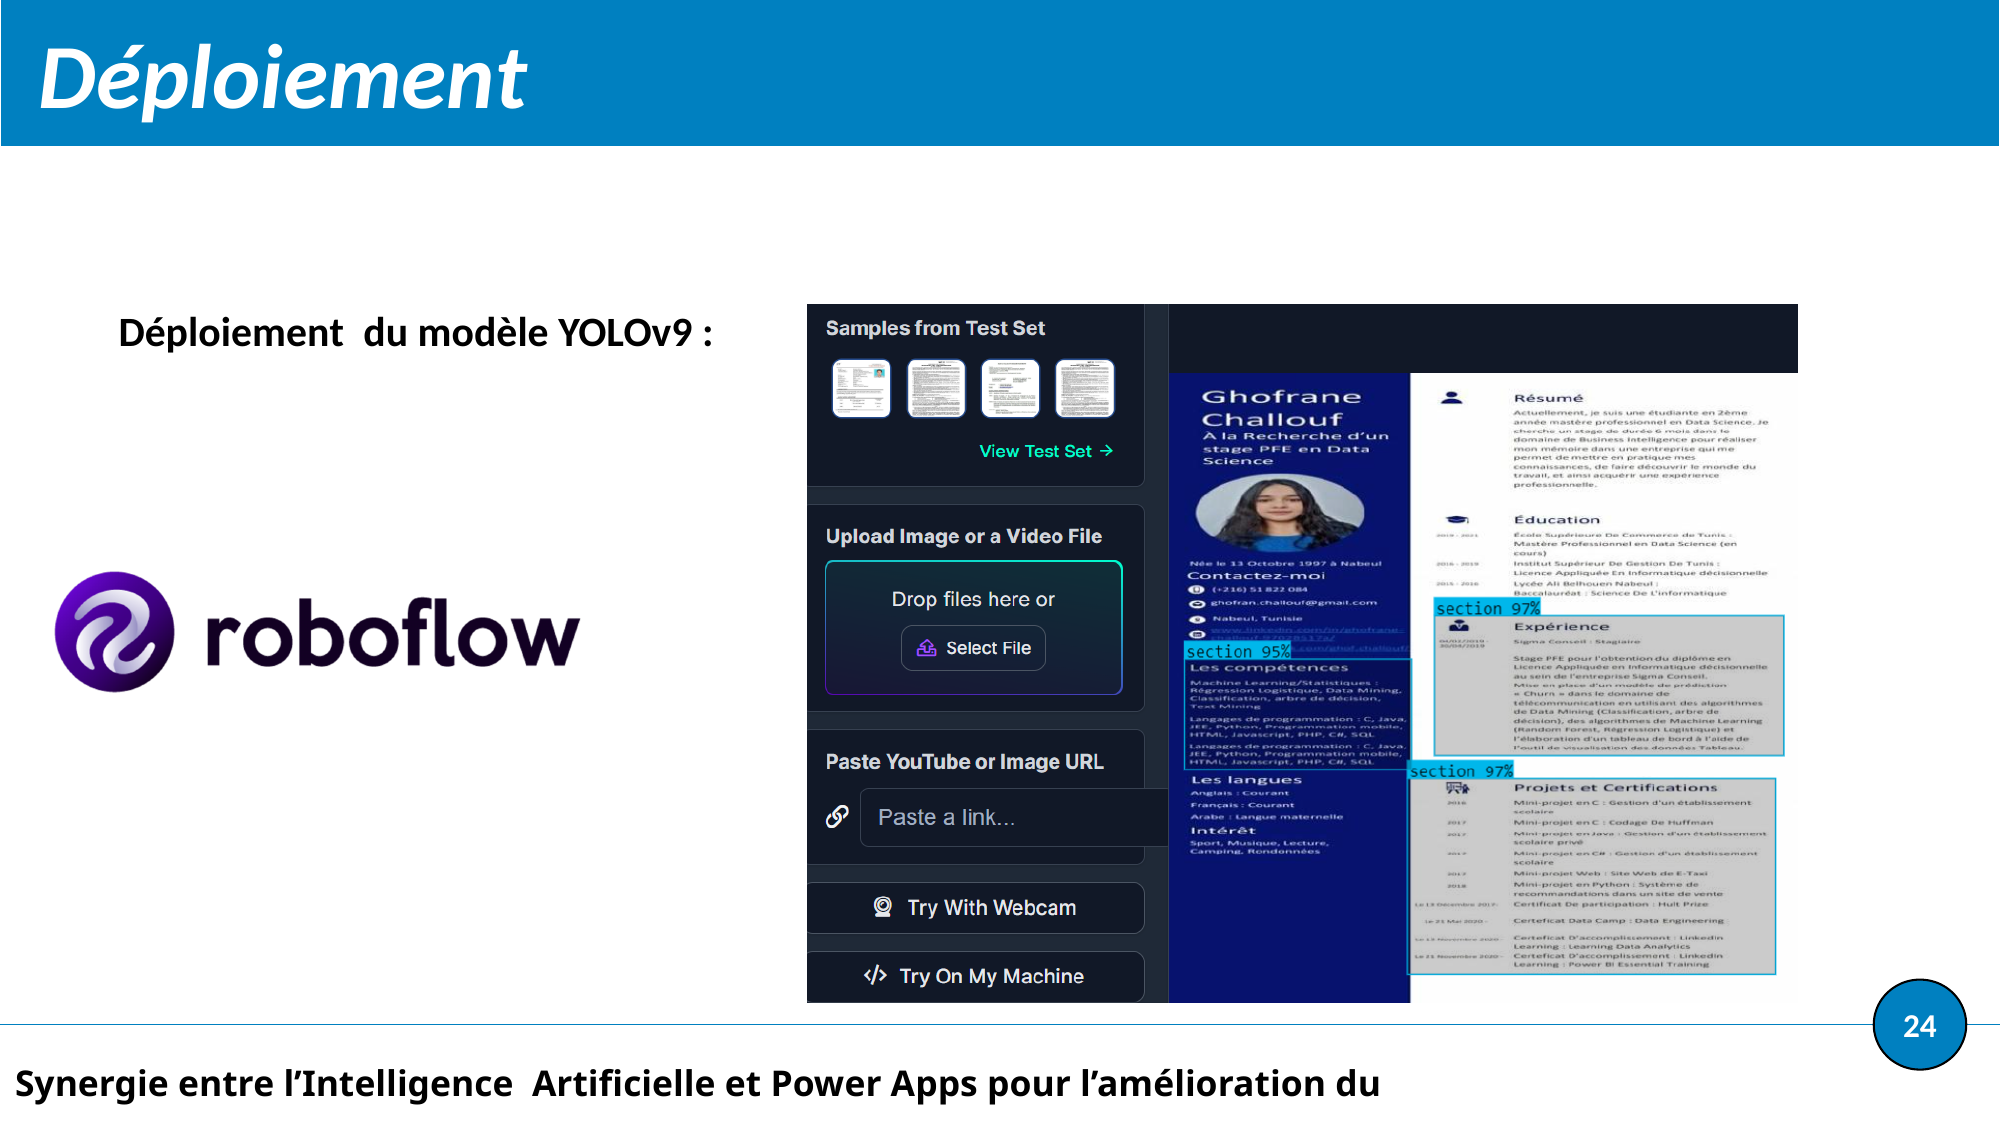

Déploiement
Déploiement du modèle YOLOv9 :
24
Synergie entre l’Intelligence Artificielle et Power Apps pour l’amélioration du processus de recrutement